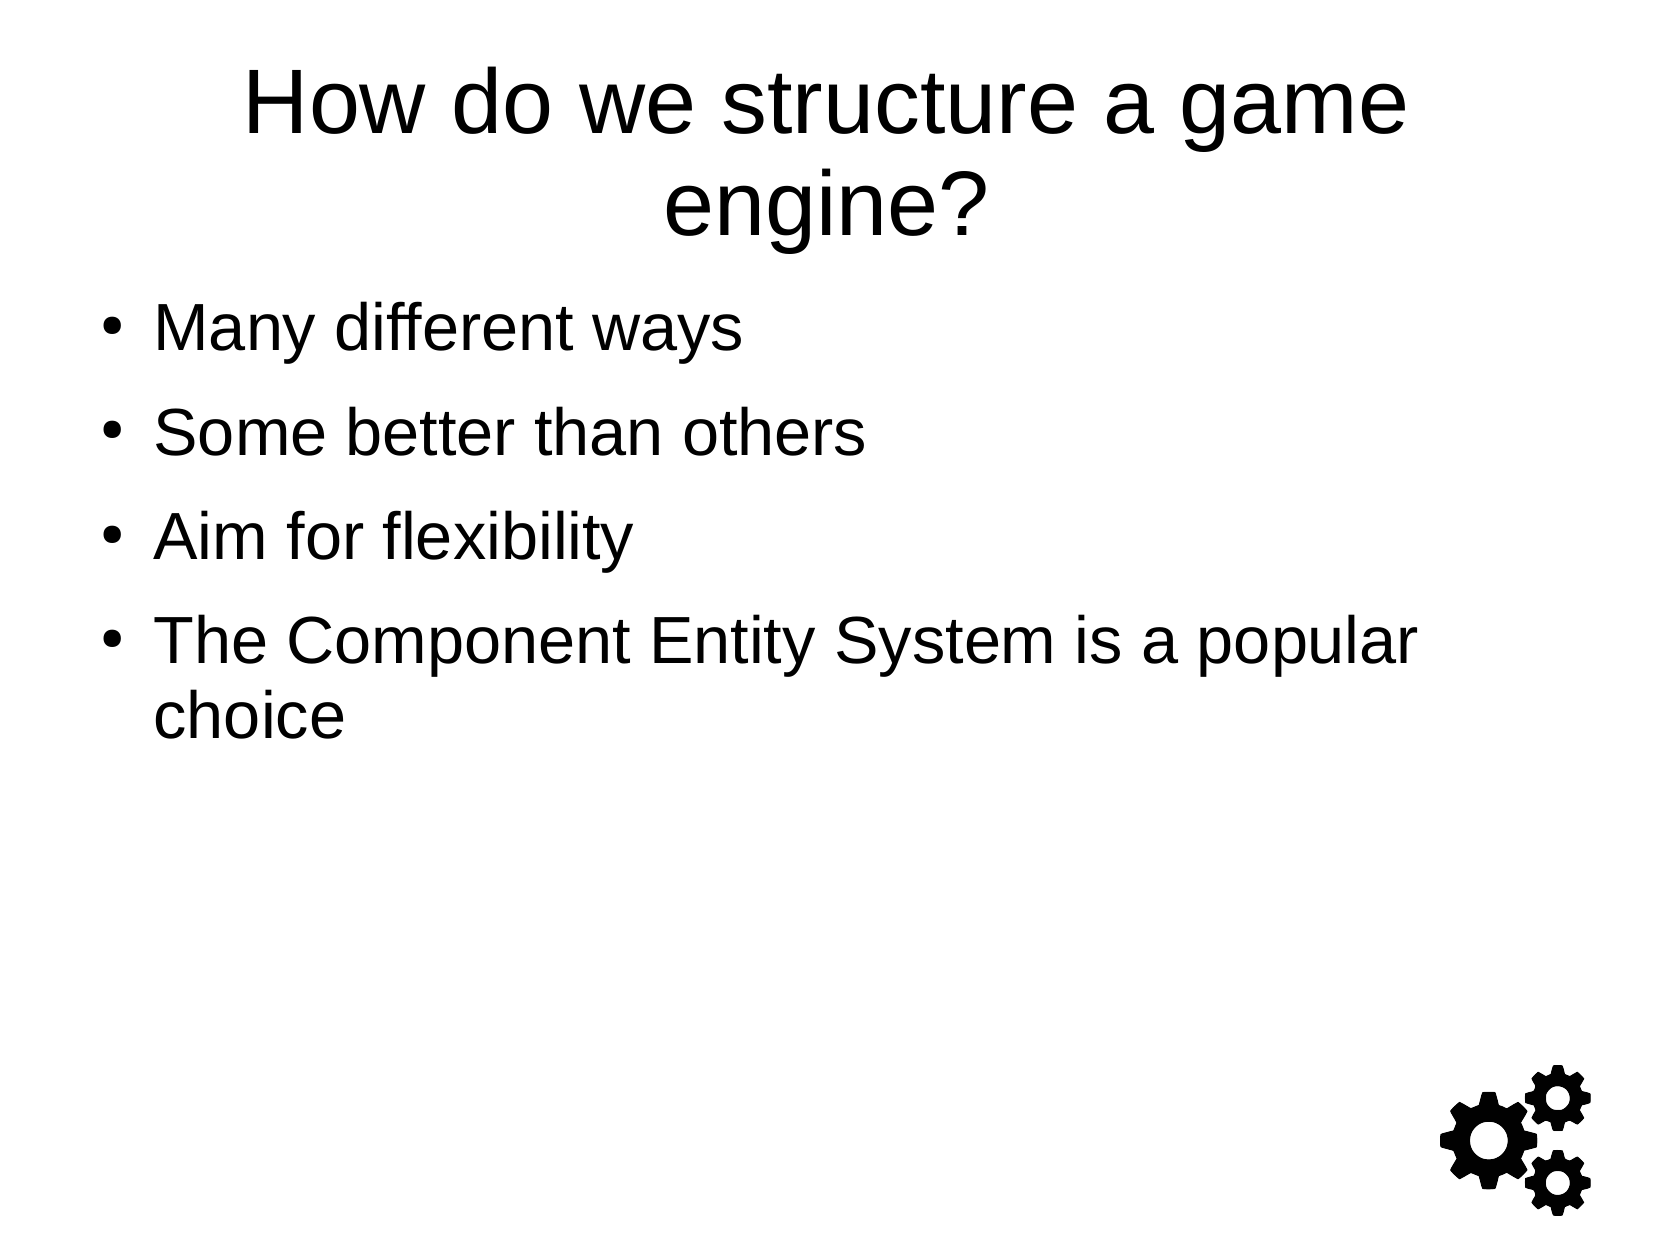

# How do we structure a game engine?
Many different ways
Some better than others
Aim for flexibility
The Component Entity System is a popular choice